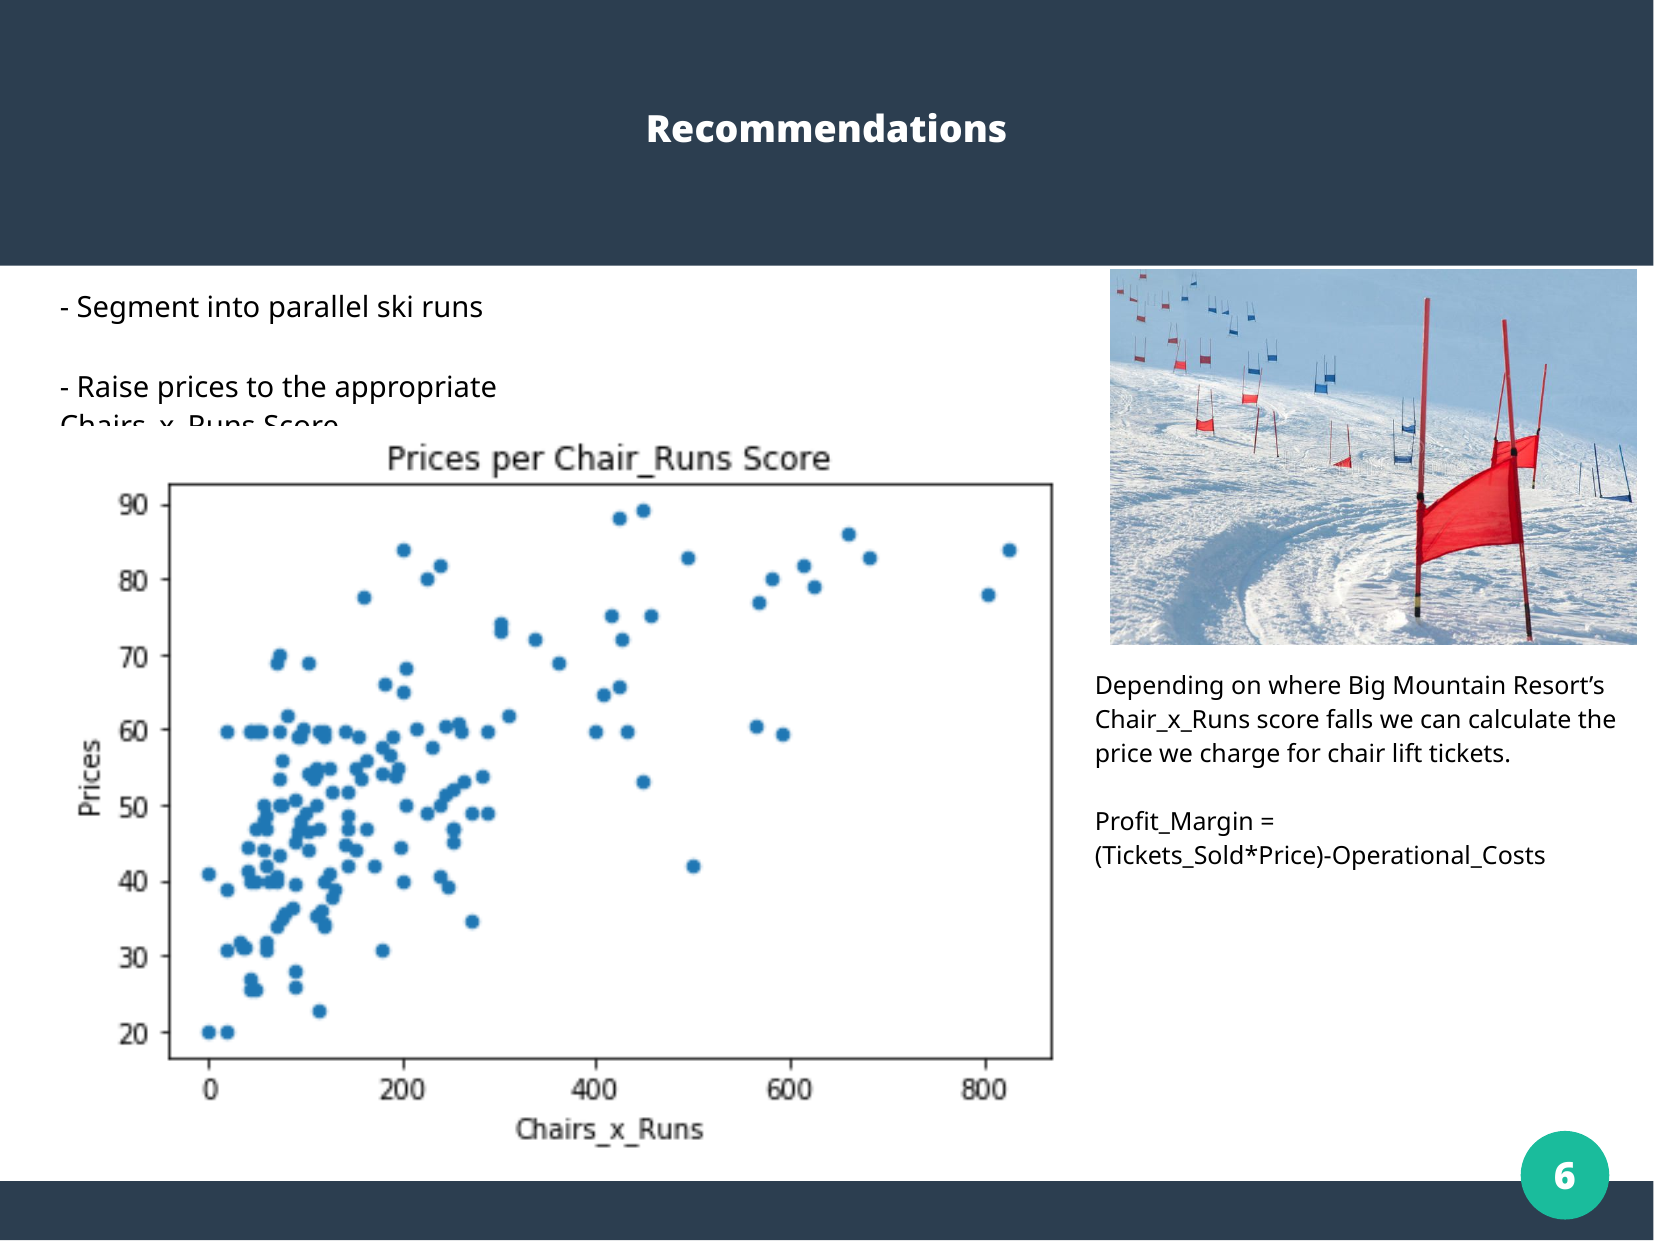

# Recommendations
- Segment into parallel ski runs
- Raise prices to the appropriate
Chairs_x_Runs Score
Depending on where Big Mountain Resort’s Chair_x_Runs score falls we can calculate the price we charge for chair lift tickets.
Profit_Margin =
(Tickets_Sold*Price)-Operational_Costs
6